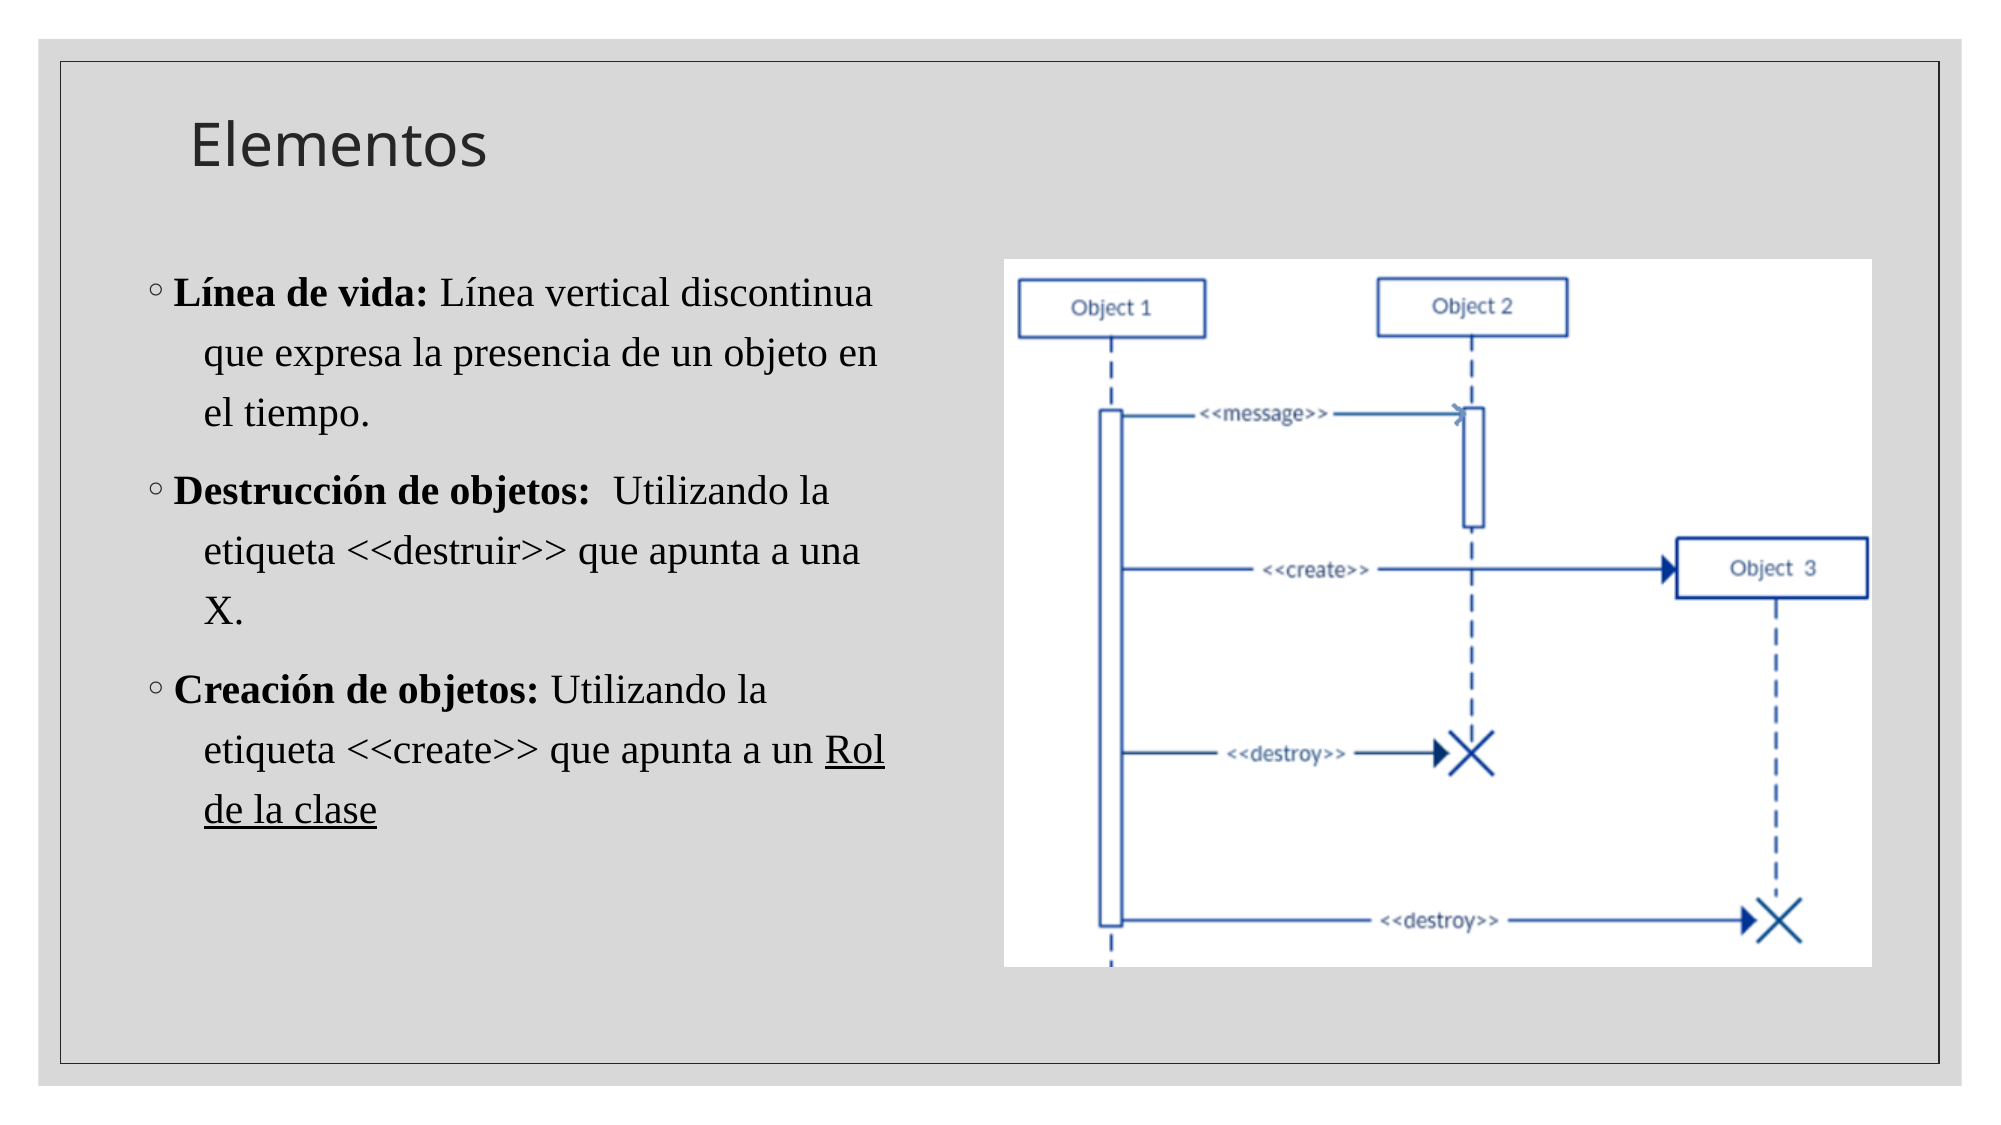

# Elementos
Línea de vida: Línea vertical discontinua que expresa la presencia de un objeto en el tiempo.
Destrucción de objetos: Utilizando la etiqueta <<destruir>> que apunta a una X.
Creación de objetos: Utilizando la etiqueta <<create>> que apunta a un Rol de la clase